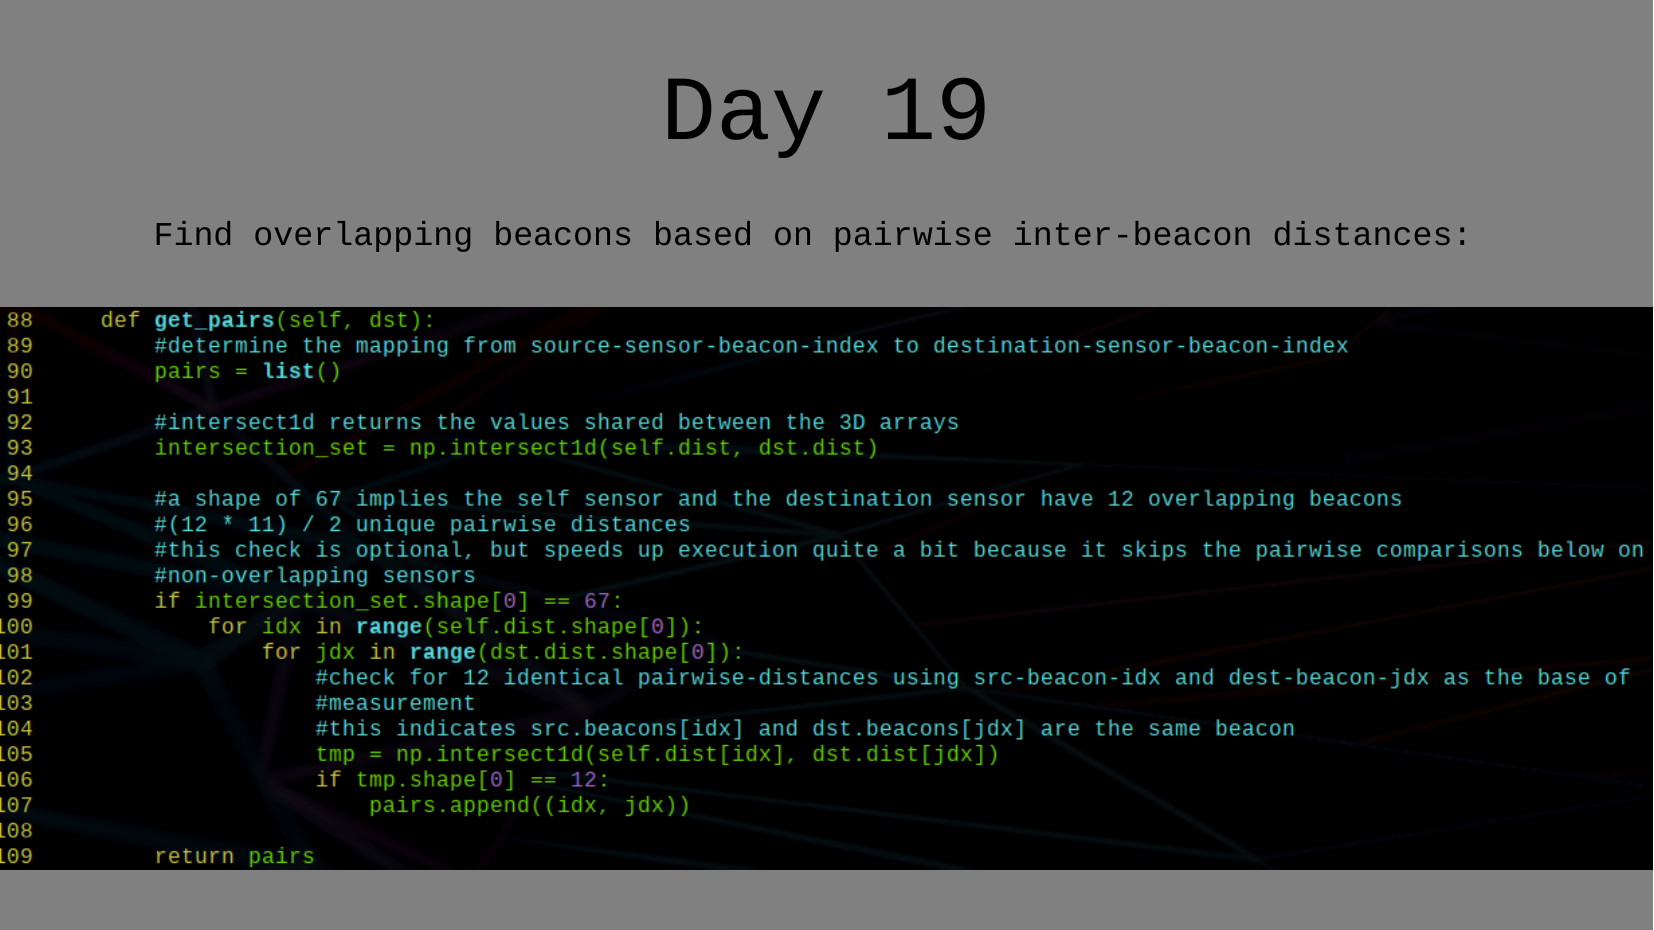

# Day 19
Find overlapping beacons based on pairwise inter-beacon distances: